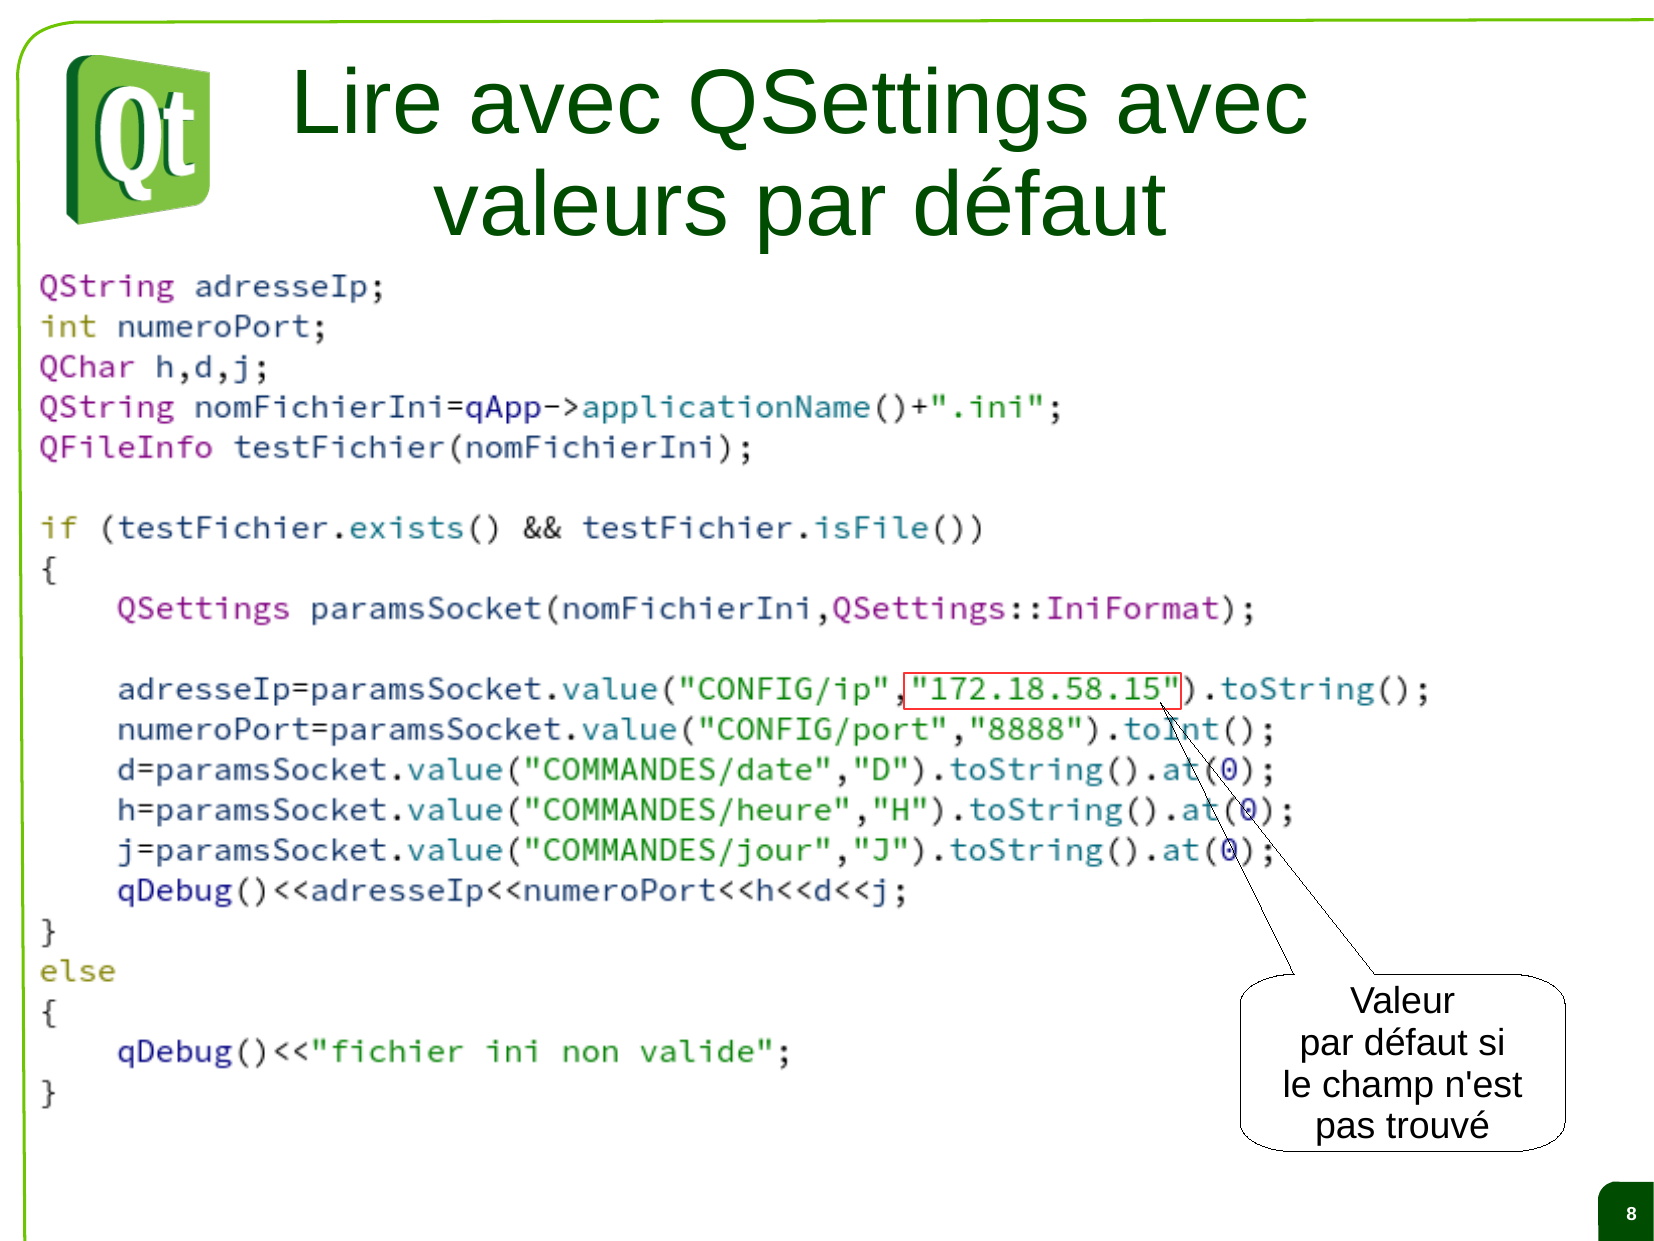

# Lire avec QSettings avec valeurs par défaut
Valeur
par défaut si
le champ n'est
pas trouvé